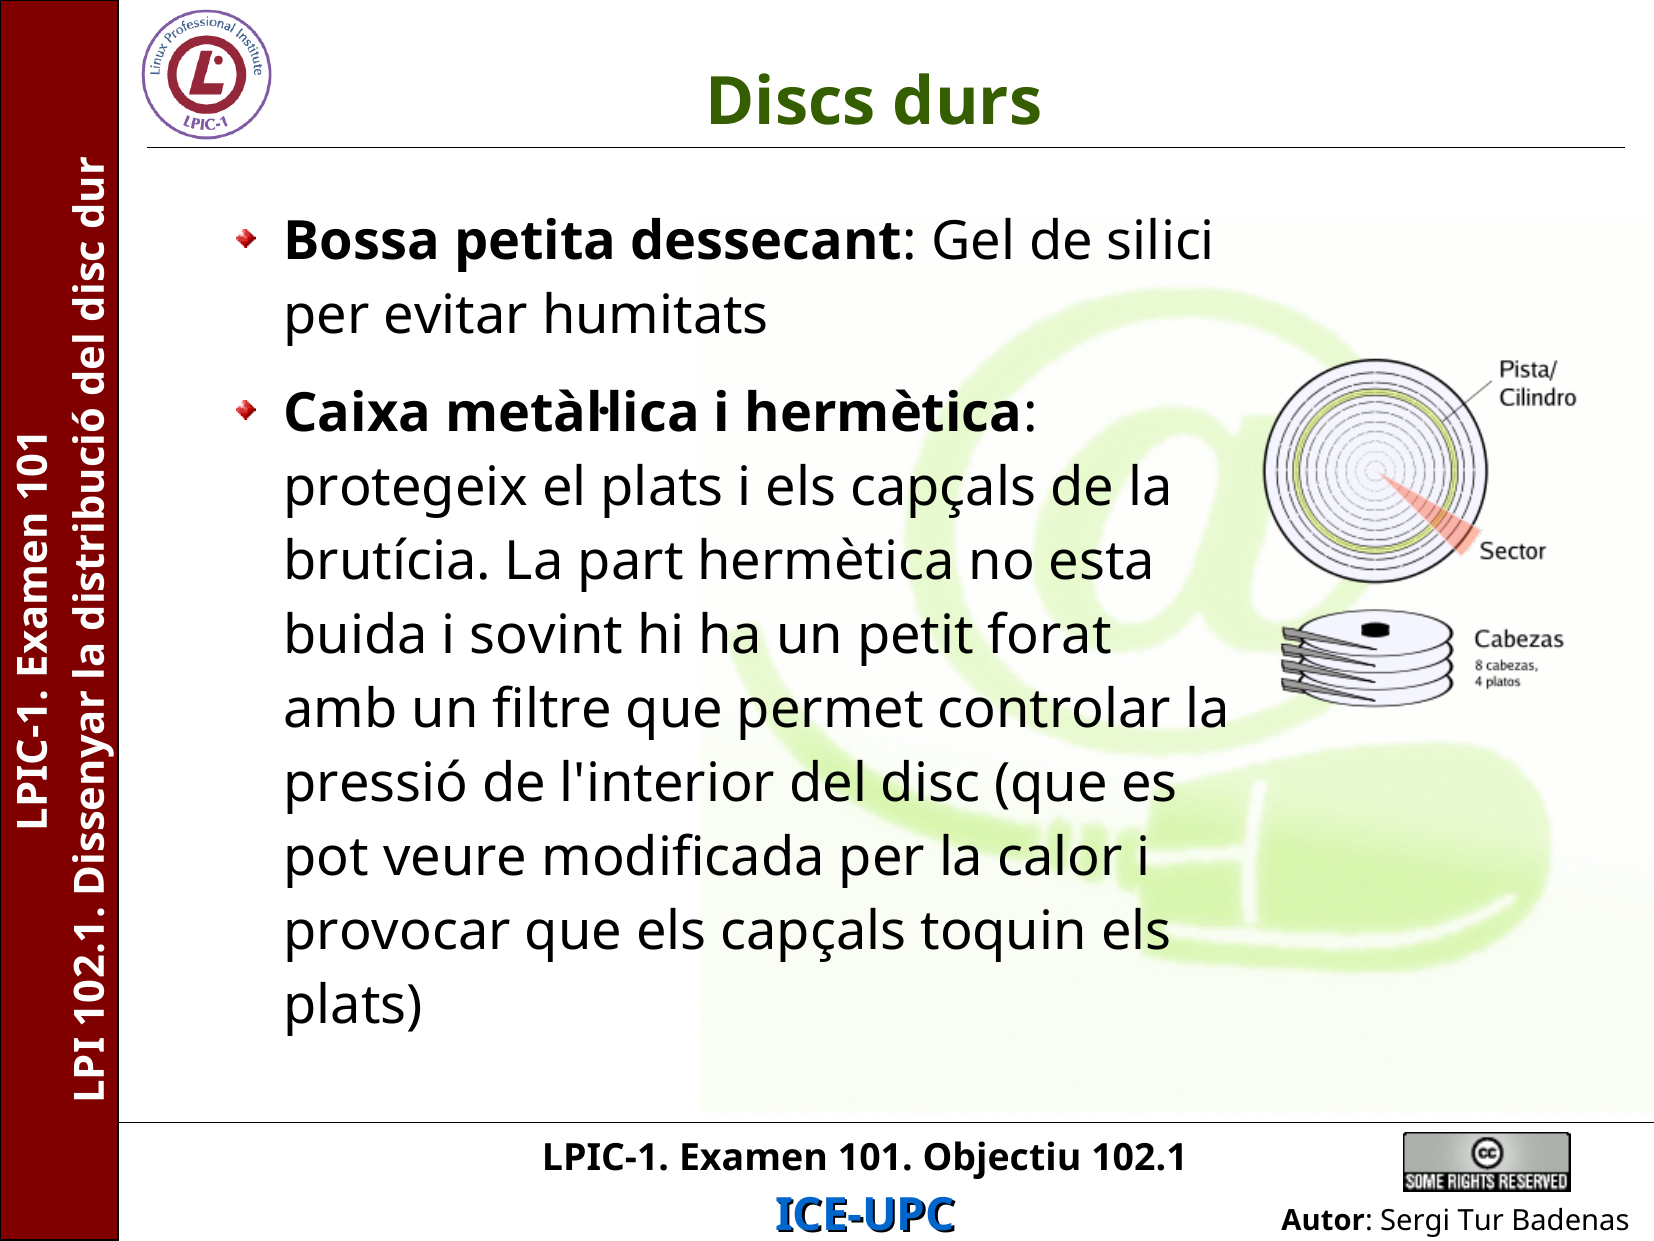

# Discs durs
Bossa petita dessecant: Gel de silici per evitar humitats
Caixa metàl·lica i hermètica: protegeix el plats i els capçals de la brutícia. La part hermètica no esta buida i sovint hi ha un petit forat amb un filtre que permet controlar la pressió de l'interior del disc (que es pot veure modificada per la calor i provocar que els capçals toquin els plats)